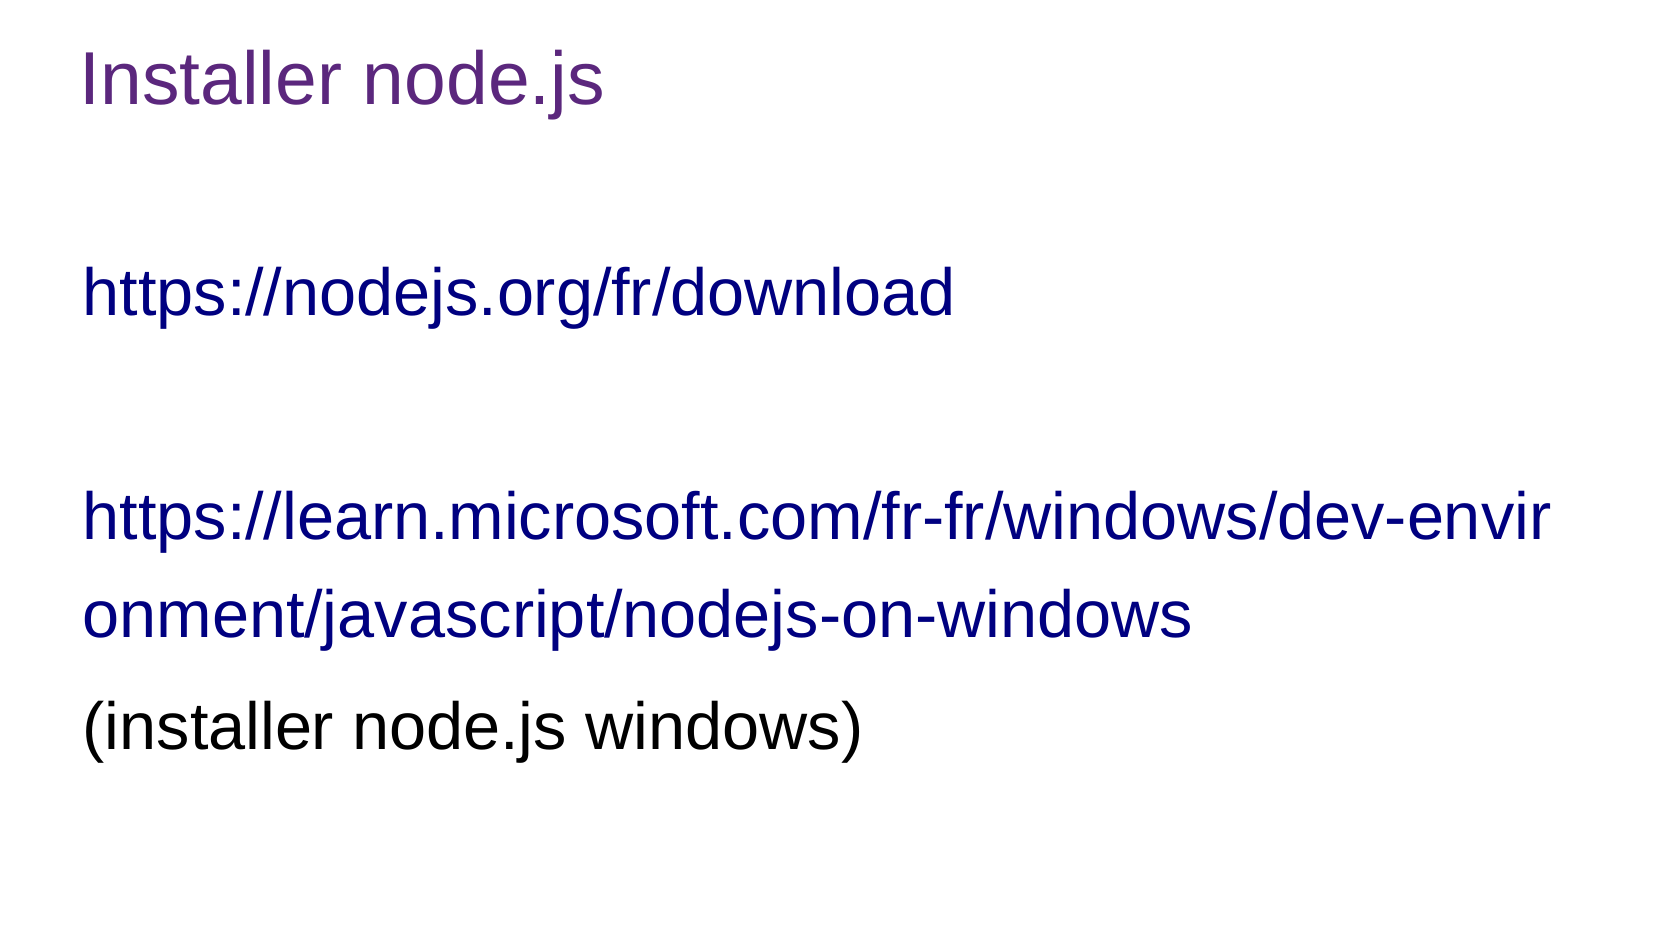

# Installer node.js
https://nodejs.org/fr/download
https://learn.microsoft.com/fr-fr/windows/dev-environment/javascript/nodejs-on-windows
(installer node.js windows)